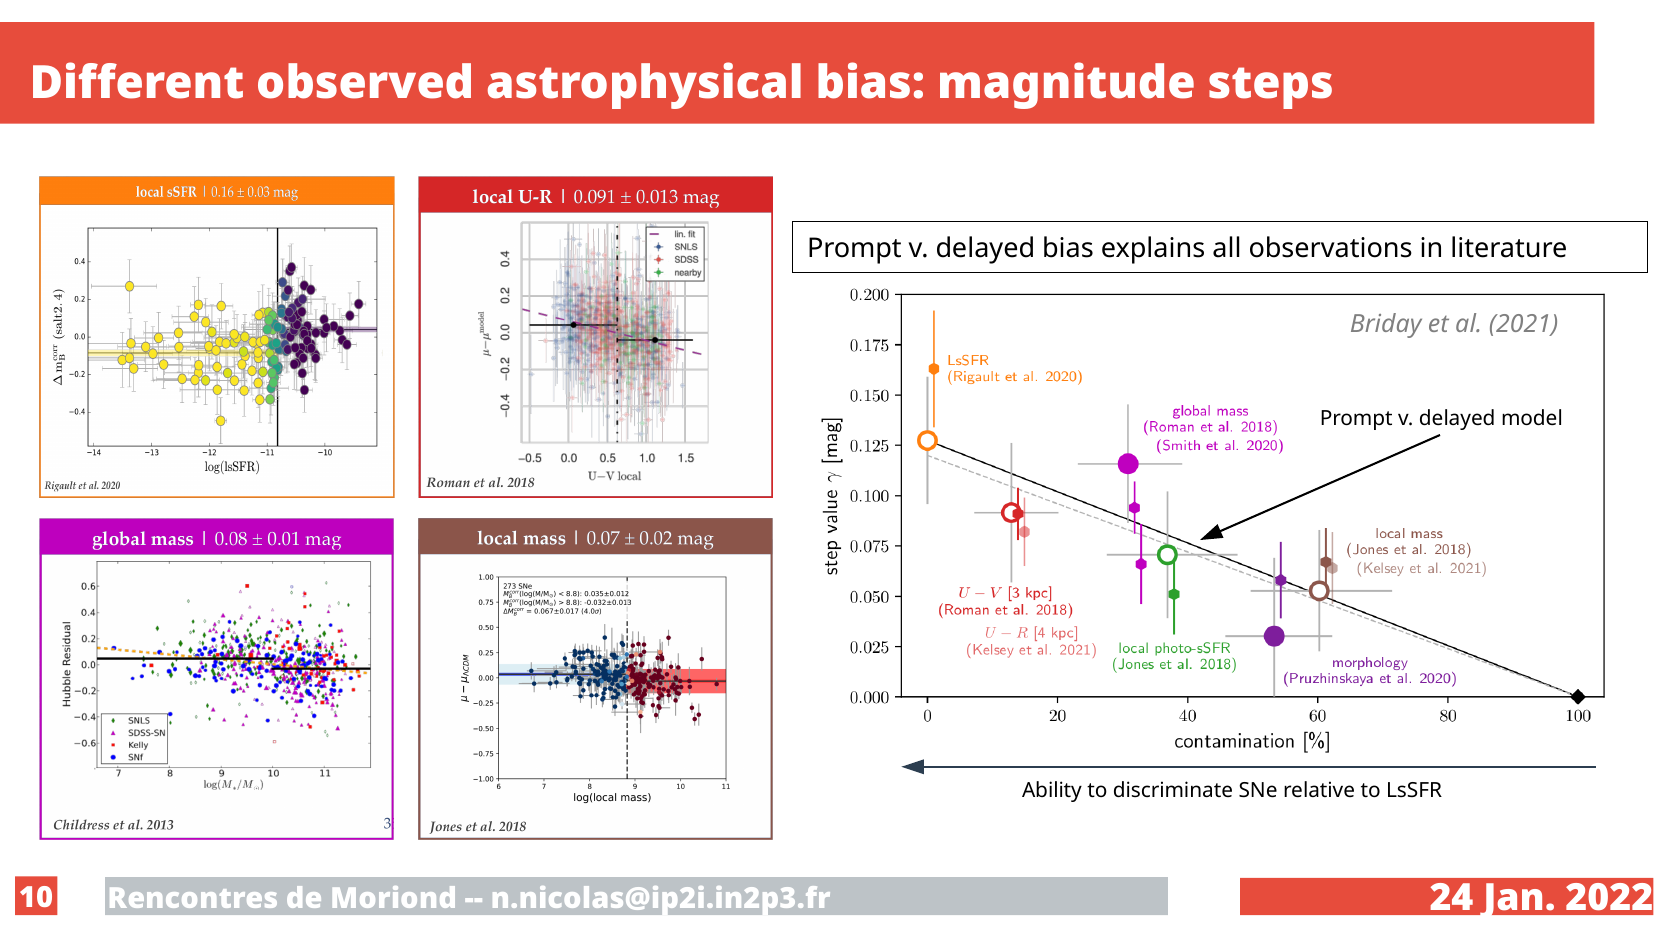

# Different observed astrophysical bias: magnitude steps
Prompt v. delayed bias explains all observations in literature
Briday et al. (2021)
Prompt v. delayed model
Ability to discriminate SNe relative to LsSFR
10
Rencontres de Moriond -- n.nicolas@ip2i.in2p3.fr
24 Jan. 2022